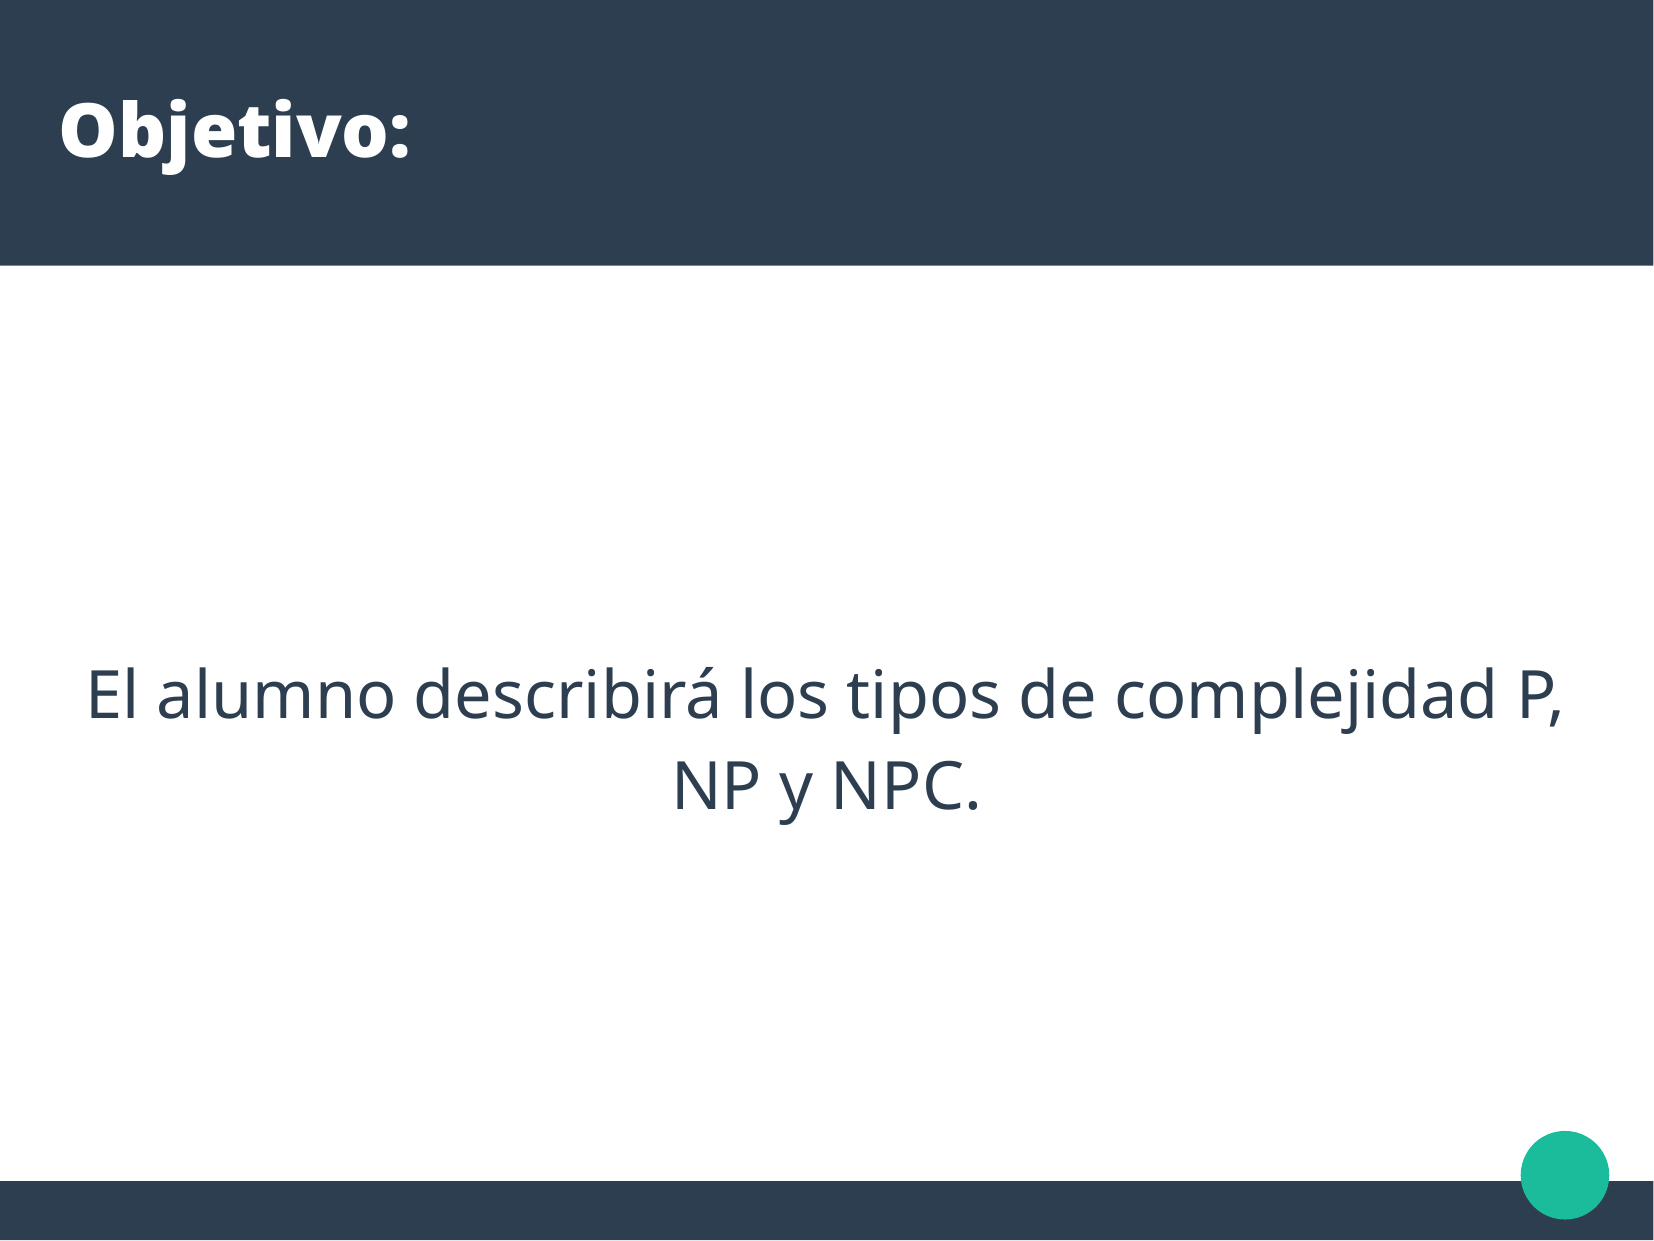

# Objetivo:
El alumno describirá los tipos de complejidad P, NP y NPC.